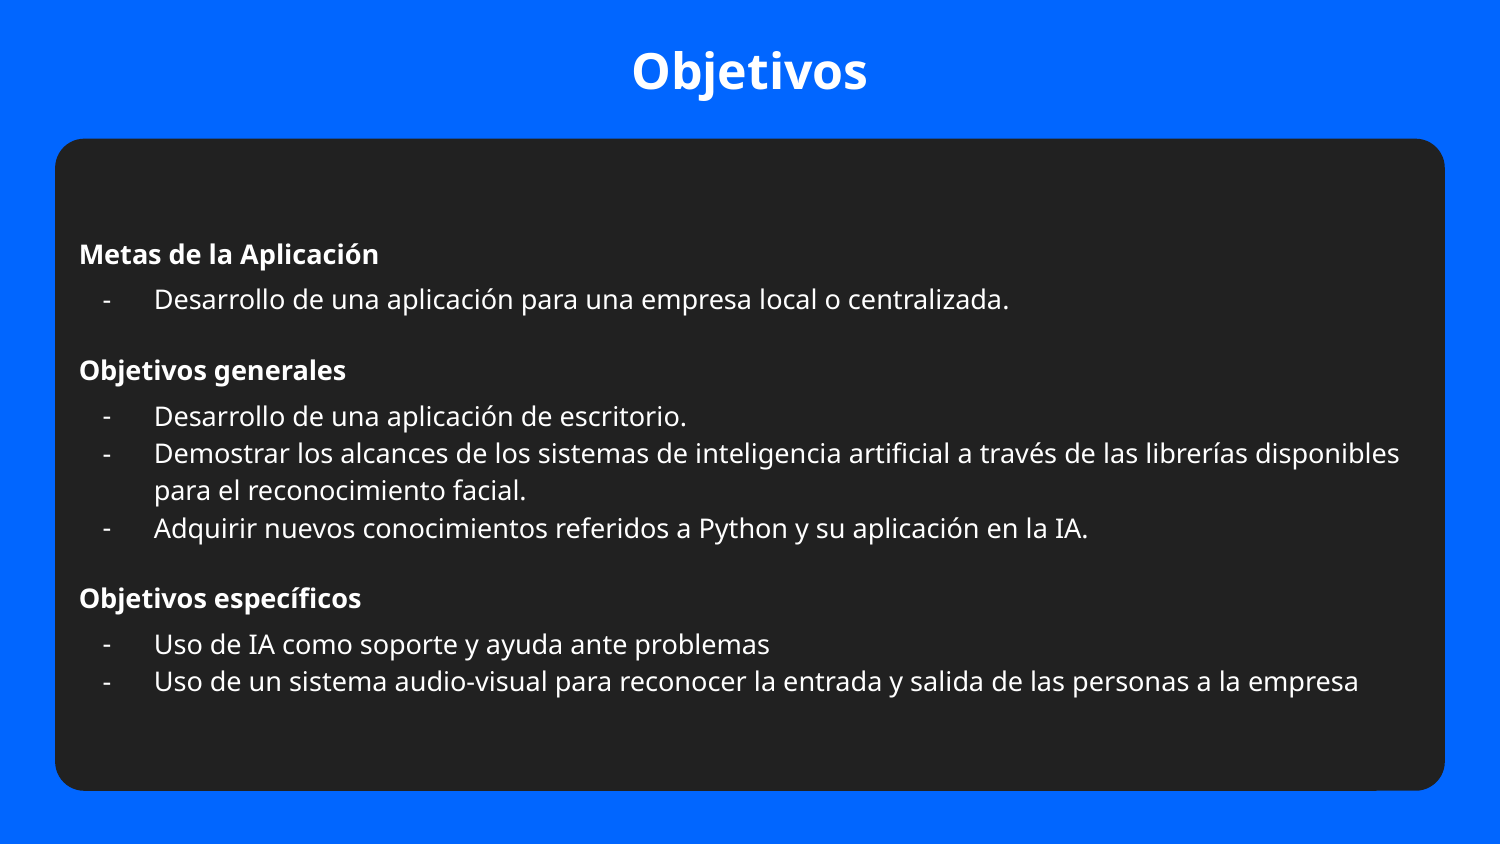

Objetivos
Metas de la Aplicación
Desarrollo de una aplicación para una empresa local o centralizada.
Objetivos generales
Desarrollo de una aplicación de escritorio.
Demostrar los alcances de los sistemas de inteligencia artificial a través de las librerías disponibles para el reconocimiento facial.
Adquirir nuevos conocimientos referidos a Python y su aplicación en la IA.
Objetivos específicos
Uso de IA como soporte y ayuda ante problemas
Uso de un sistema audio-visual para reconocer la entrada y salida de las personas a la empresa